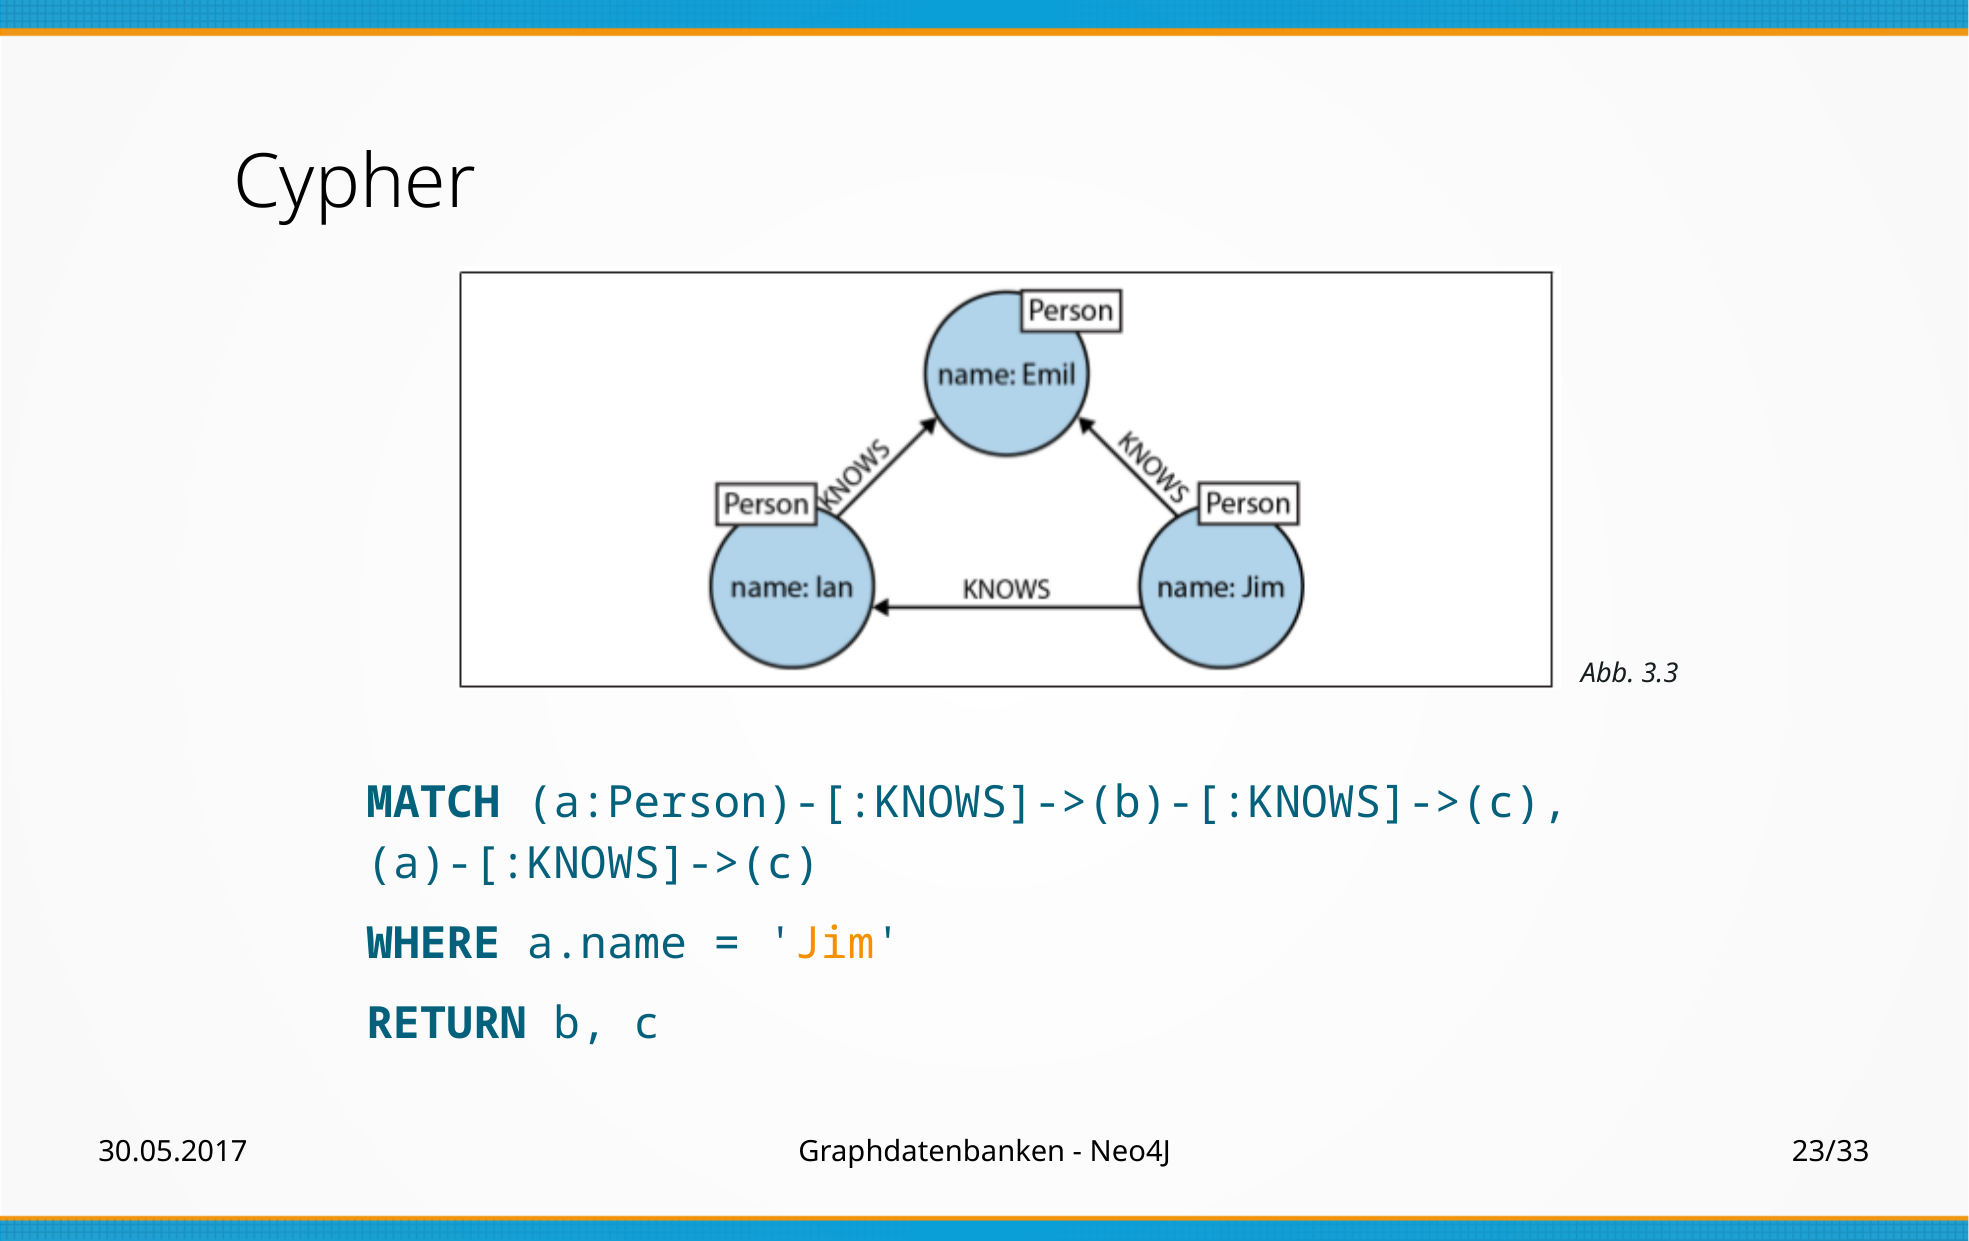

# Cypher
MATCH (a:Person)-[:KNOWS]->(b)-[:KNOWS]->(c), 		 			 (a)-[:KNOWS]->(c)
WHERE a.name = 'Jim'
RETURN b, c
Abb. 3.3
30.05.2017
Graphdatenbanken - Neo4J
23